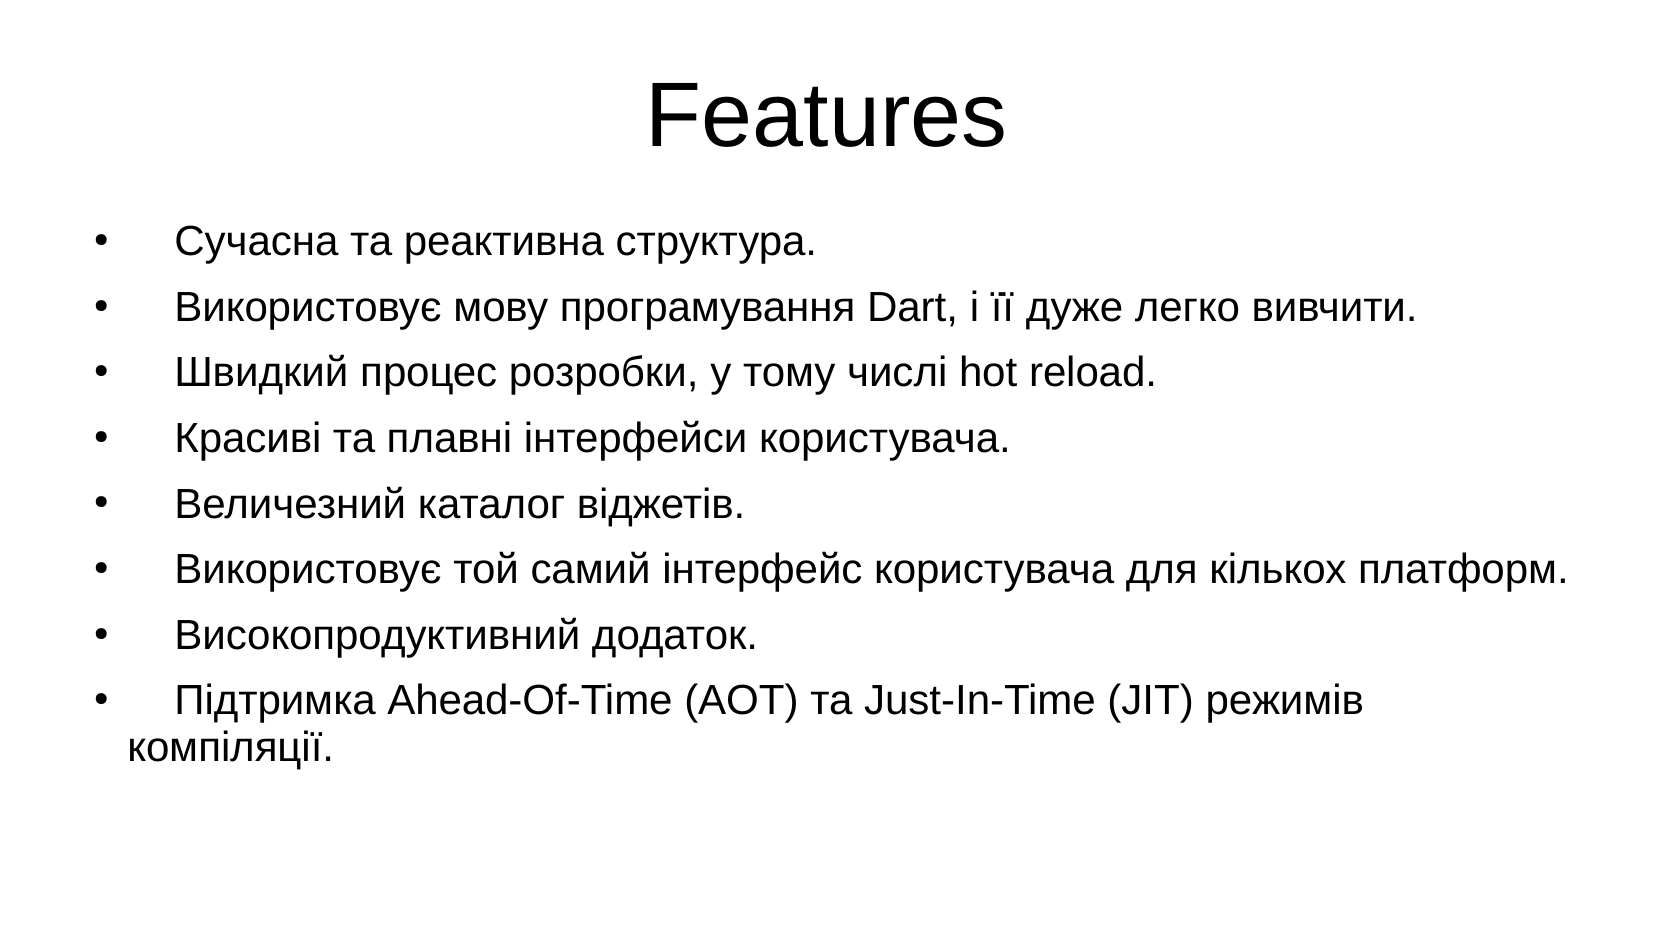

# Features
 Сучасна та реактивна структура.
 Використовує мову програмування Dart, і її дуже легко вивчити.
 Швидкий процес розробки, у тому числі hot reload.
 Красиві та плавні інтерфейси користувача.
 Величезний каталог віджетів.
 Використовує той самий інтерфейс користувача для кількох платформ.
 Високопродуктивний додаток.
 Підтримка Ahead-Of-Time (AOT) та Just-In-Time (JIT) режимів компіляції.